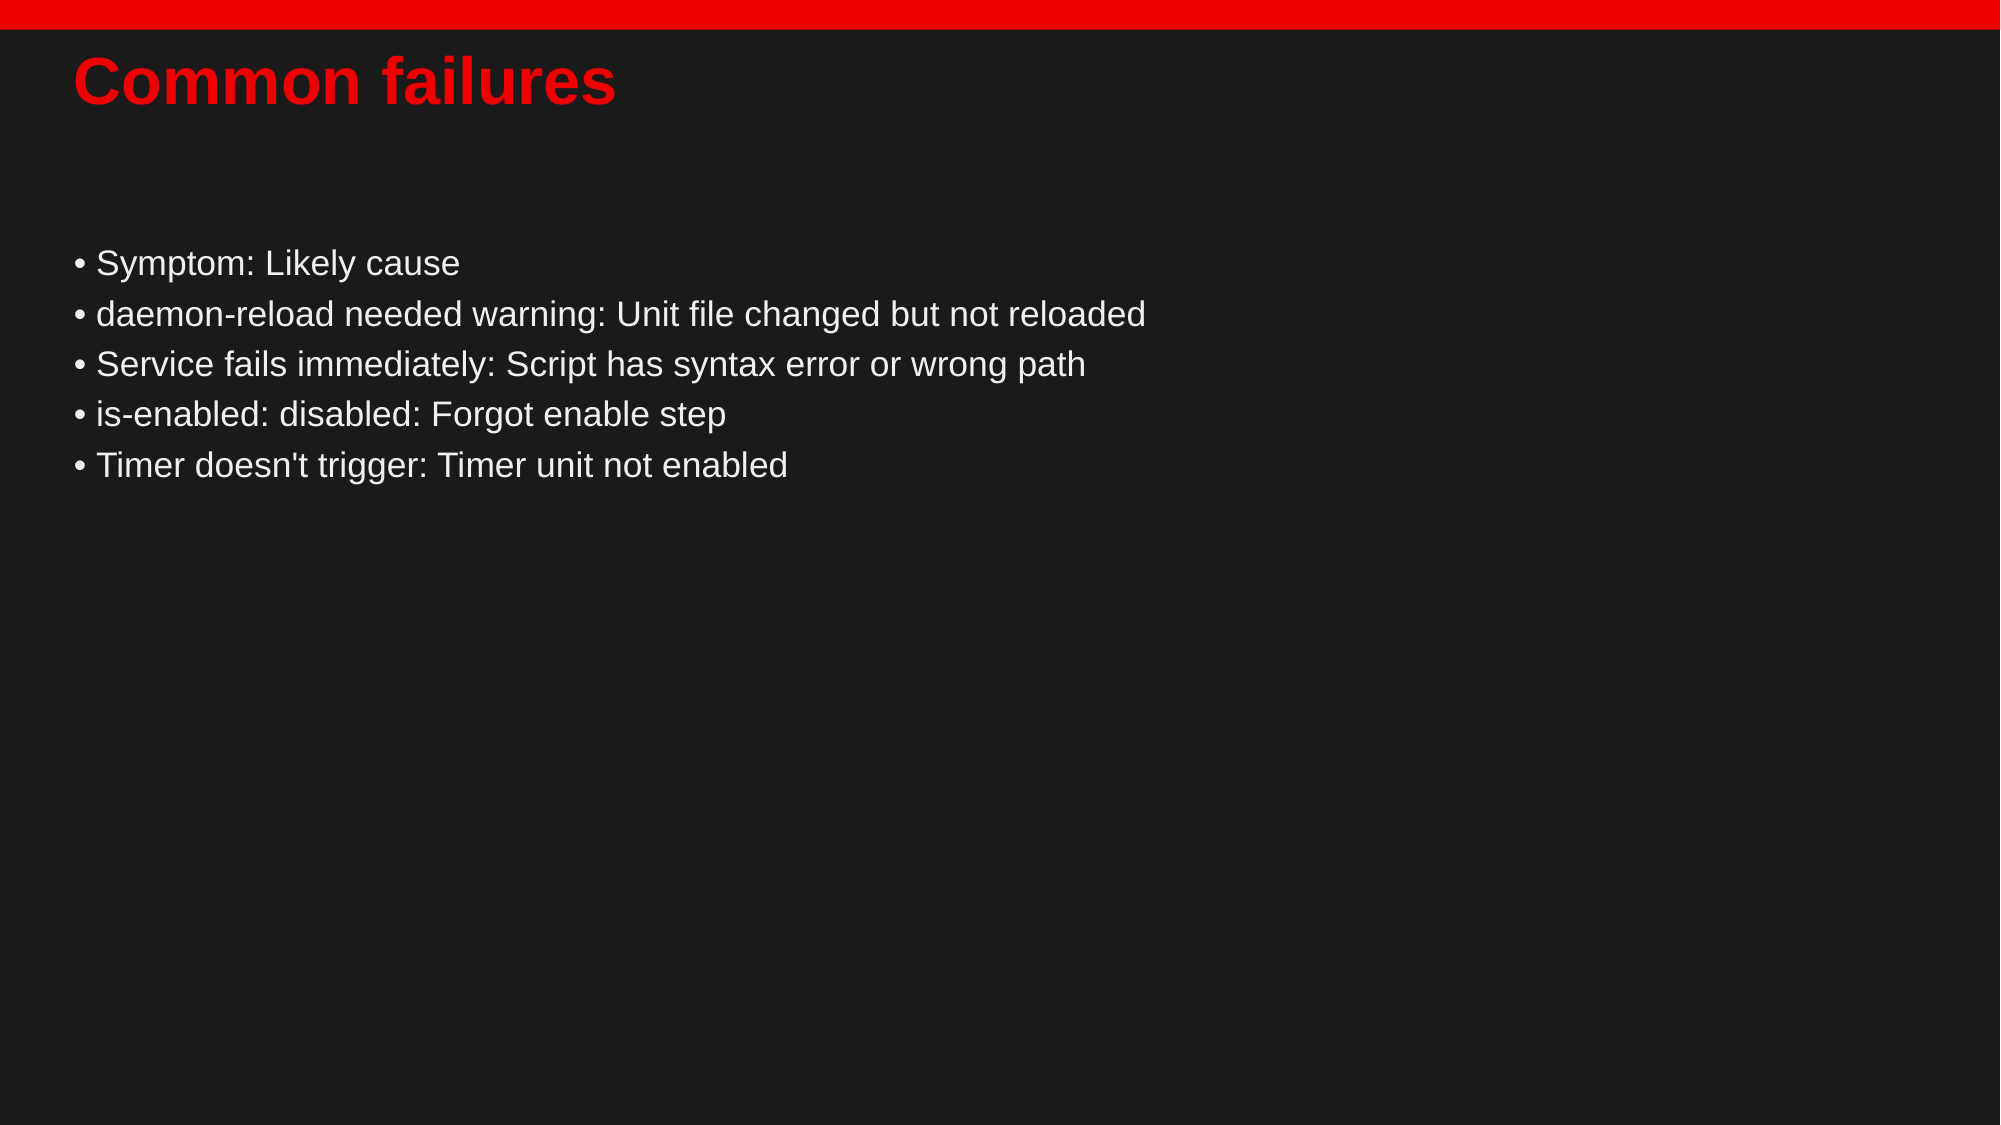

Common failures
• Symptom: Likely cause
• daemon-reload needed warning: Unit file changed but not reloaded
• Service fails immediately: Script has syntax error or wrong path
• is-enabled: disabled: Forgot enable step
• Timer doesn't trigger: Timer unit not enabled